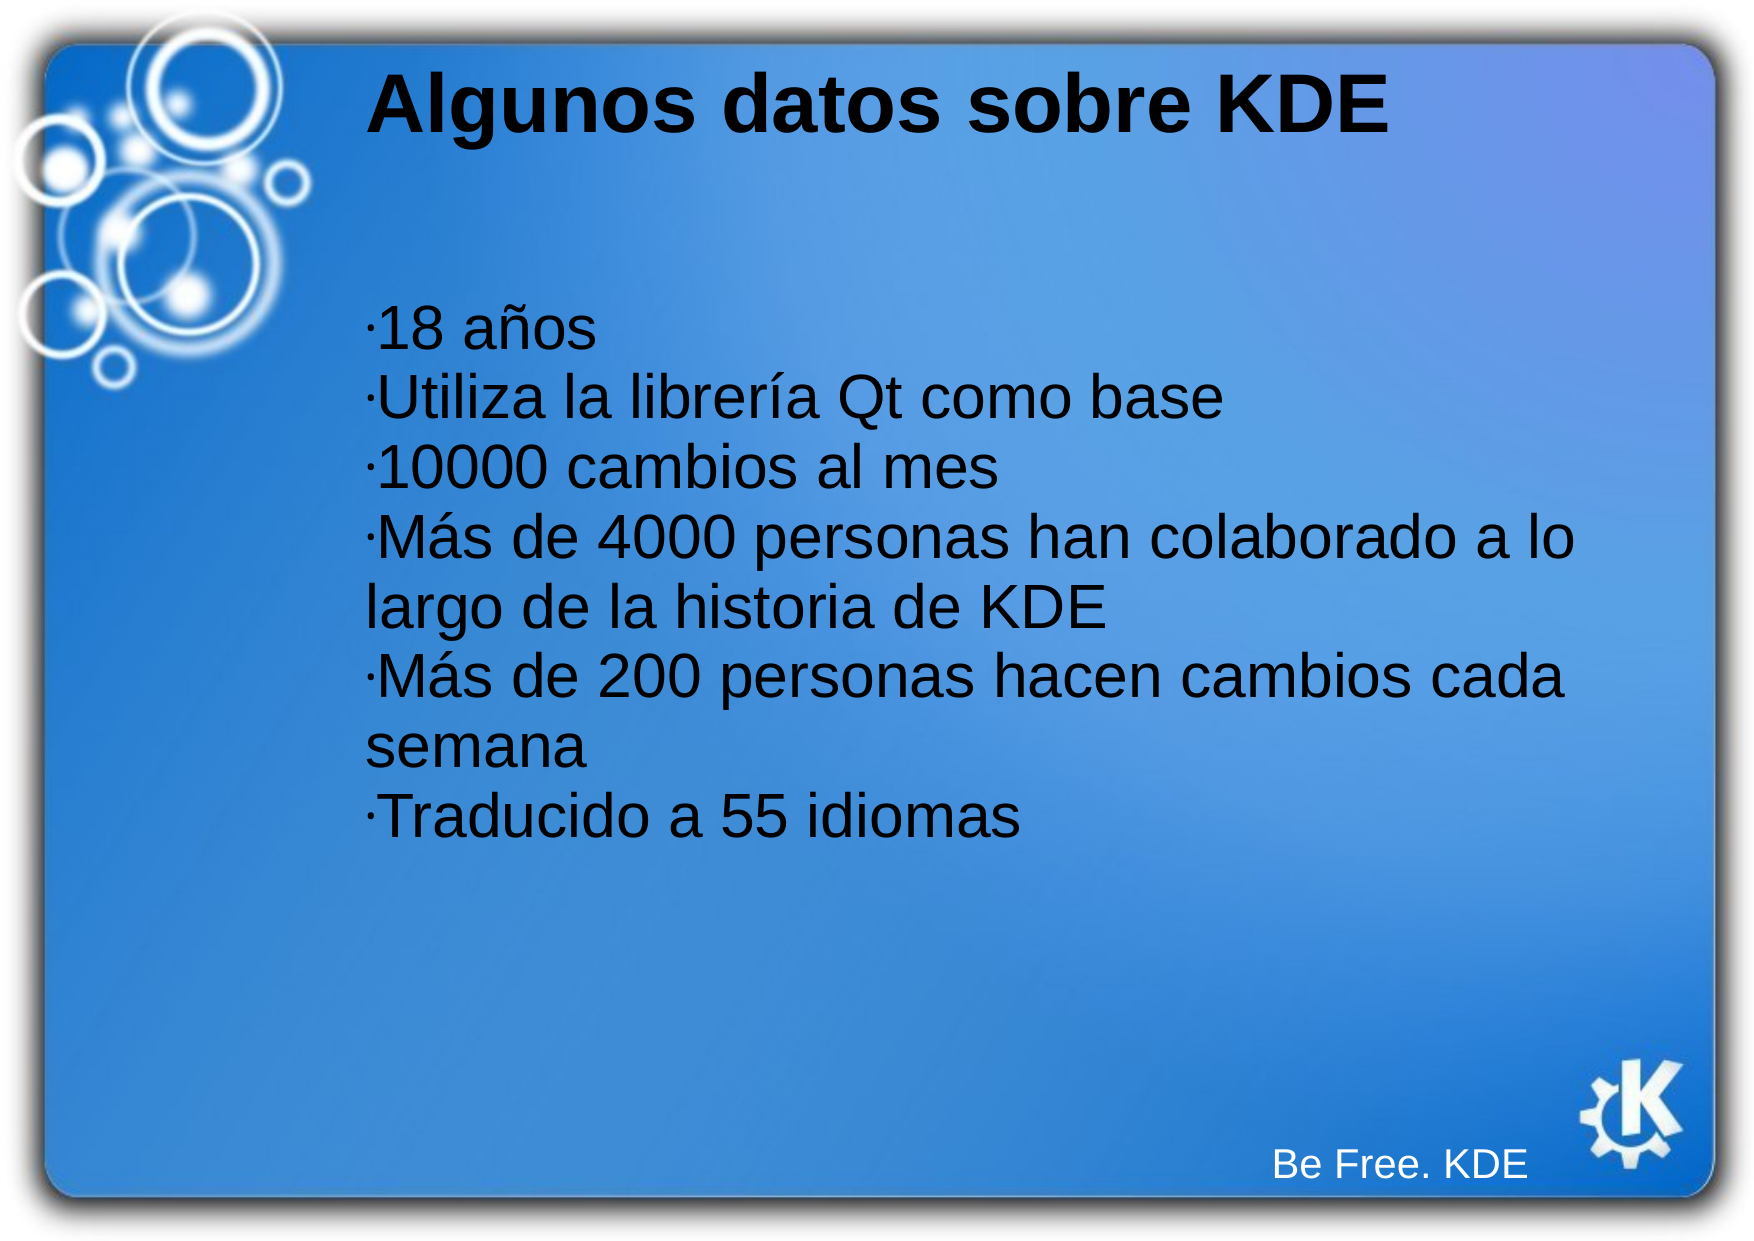

Algunos datos sobre KDE
18 años
Utiliza la librería Qt como base
10000 cambios al mes
Más de 4000 personas han colaborado a lo largo de la historia de KDE
Más de 200 personas hacen cambios cada semana
Traducido a 55 idiomas